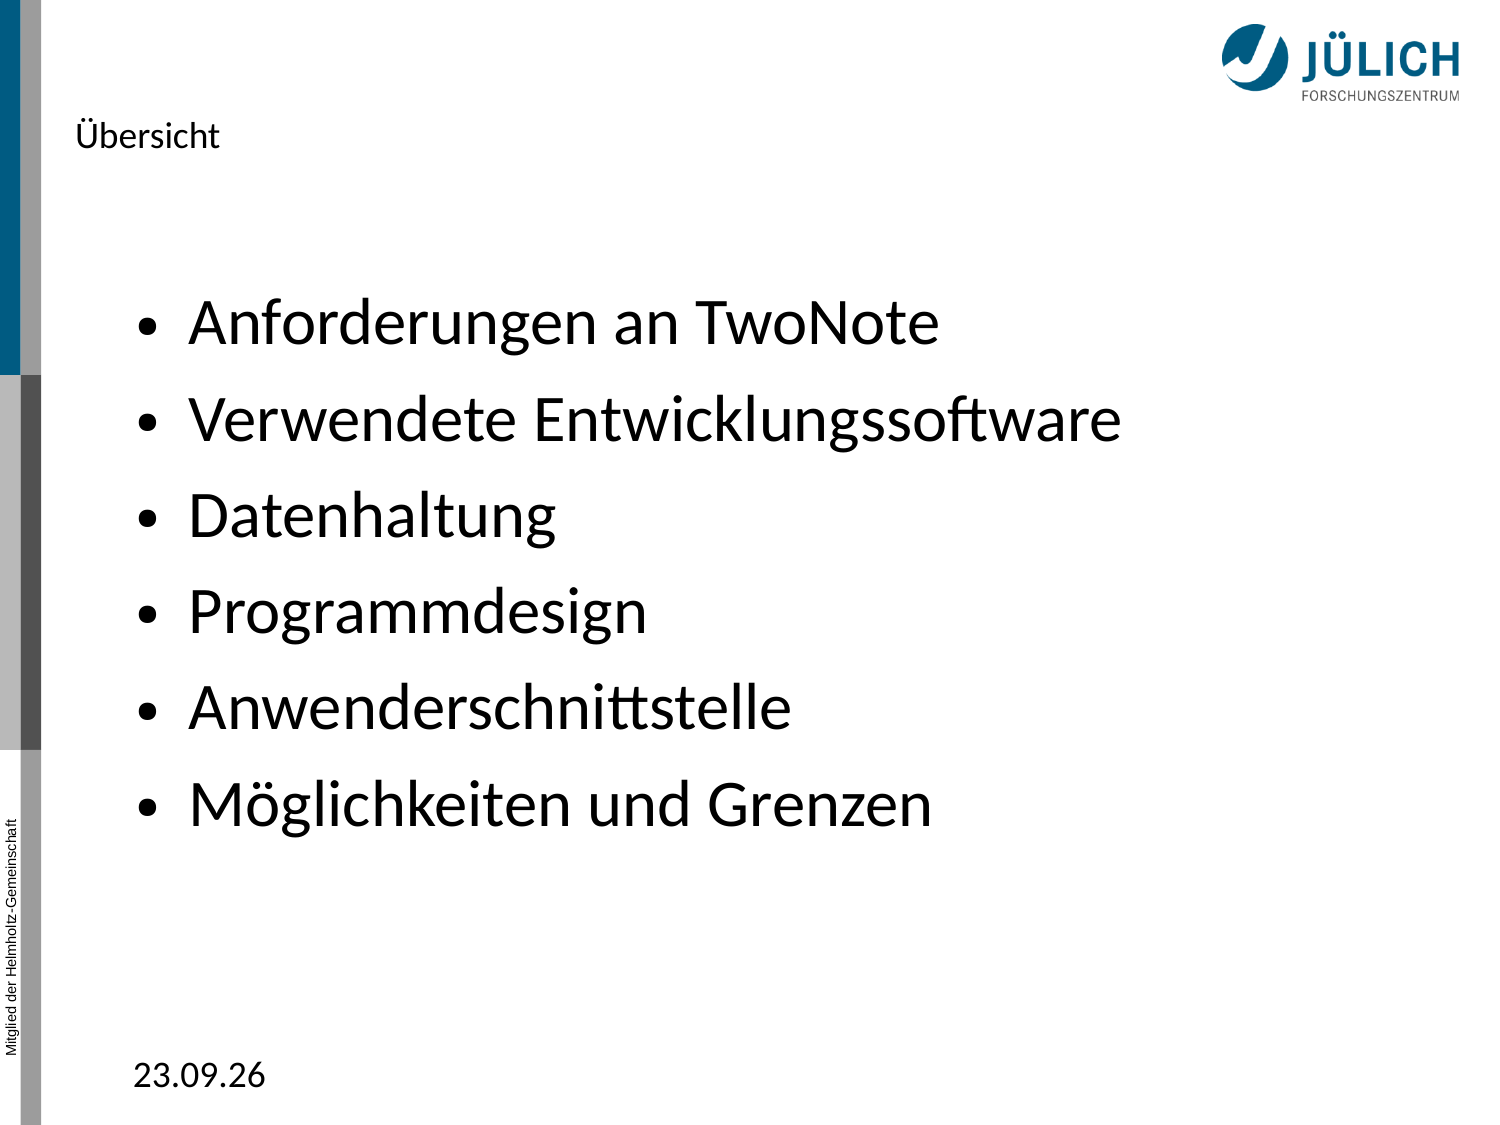

# Übersicht
Anforderungen an TwoNote
Verwendete Entwicklungssoftware
Datenhaltung
Programmdesign
Anwenderschnittstelle
Möglichkeiten und Grenzen